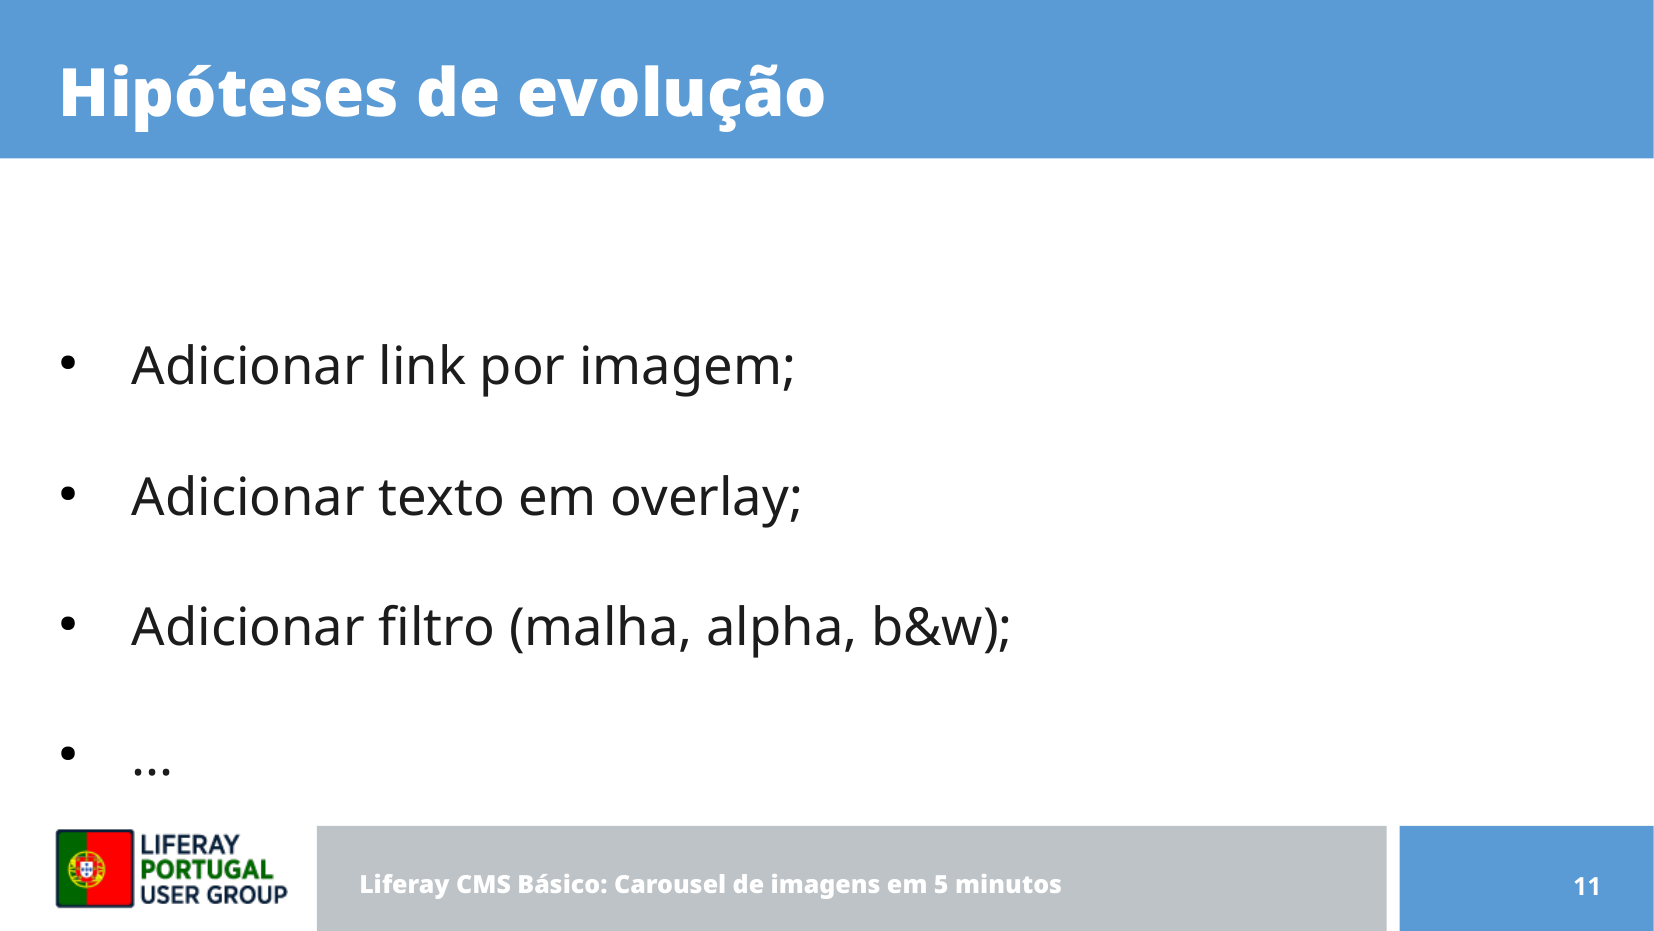

# Hipóteses de evolução
 Adicionar link por imagem;
 Adicionar texto em overlay;
 Adicionar filtro (malha, alpha, b&w);
 ...
Criação de temas Liferay 7.0 - 12/09/2018